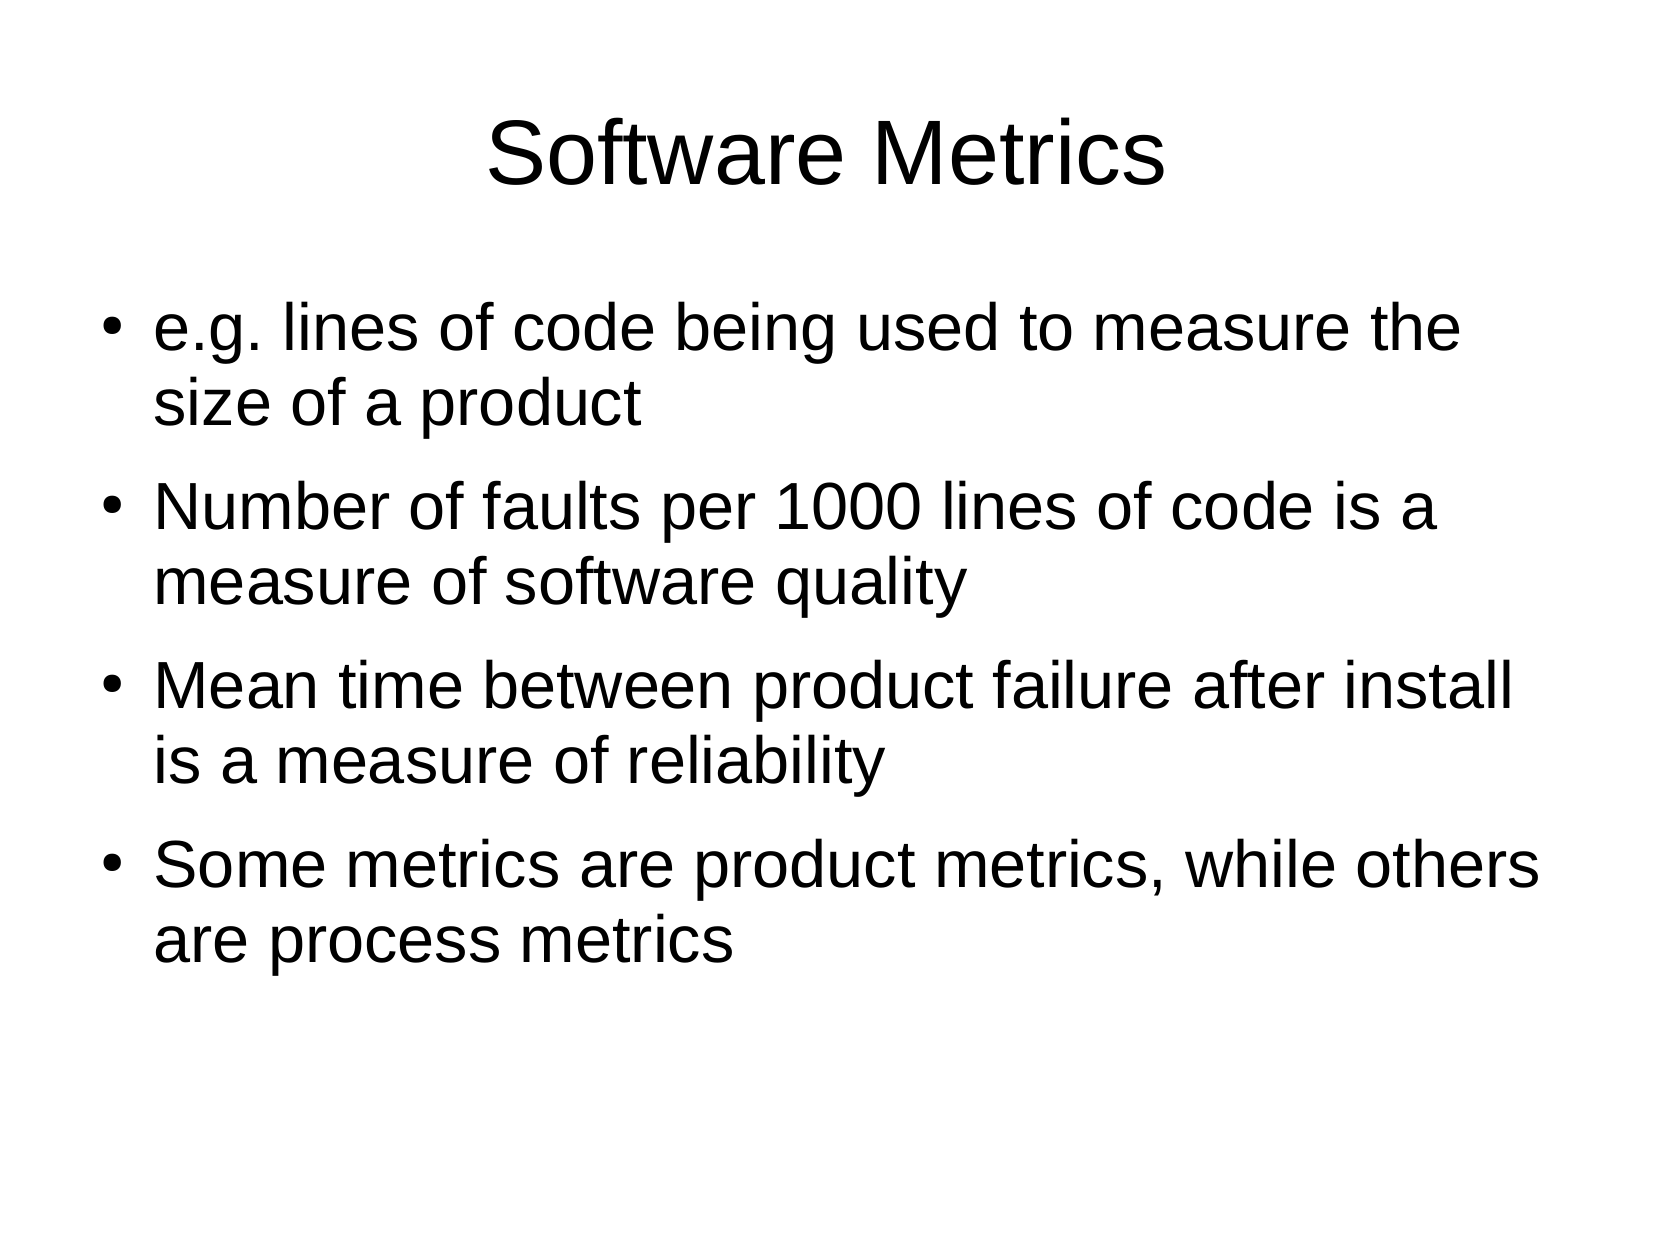

# Software Metrics
e.g. lines of code being used to measure the size of a product
Number of faults per 1000 lines of code is a measure of software quality
Mean time between product failure after install is a measure of reliability
Some metrics are product metrics, while others are process metrics